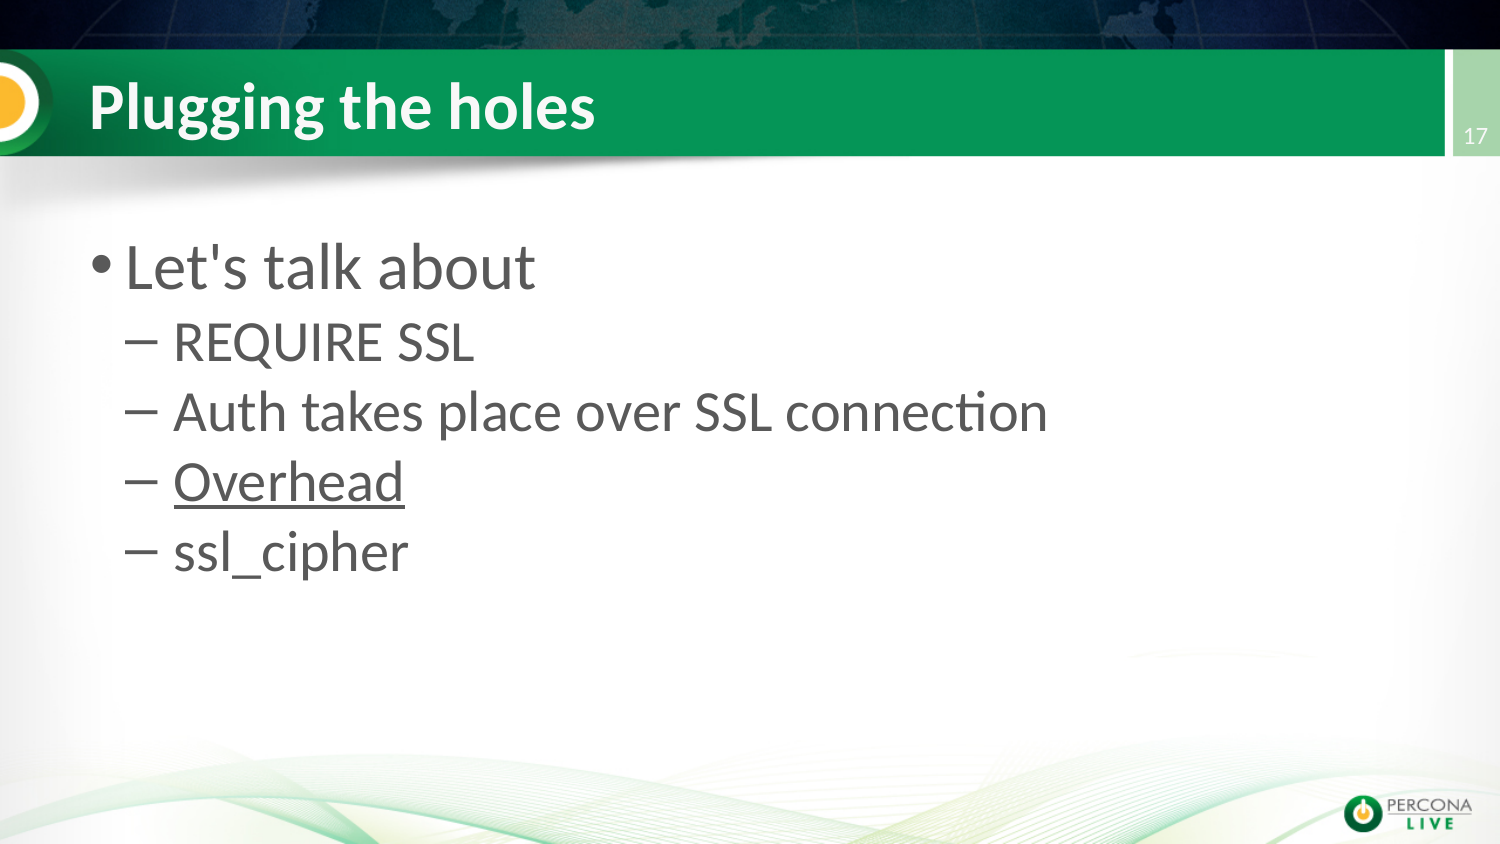

Plugging the holes
Let's talk about
 REQUIRE SSL
 Auth takes place over SSL connection
 Overhead
 ssl_cipher